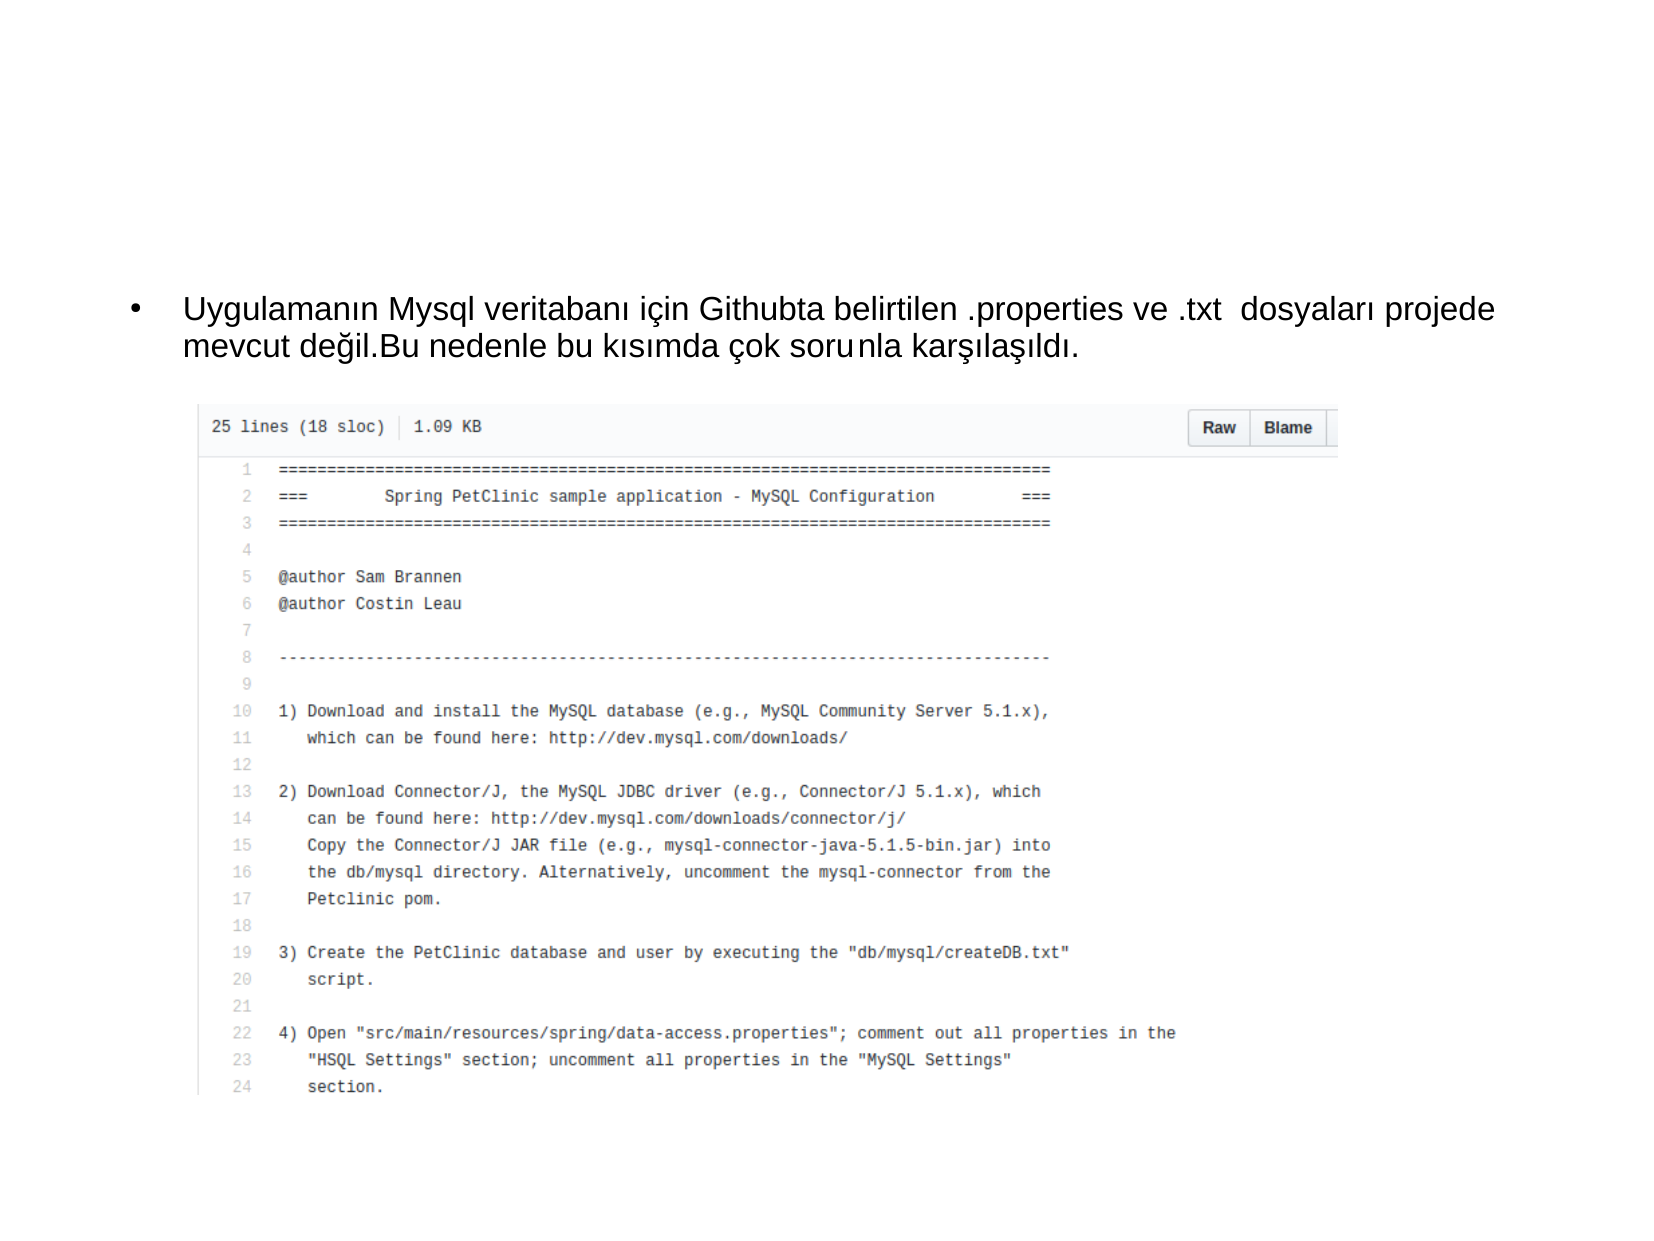

#
Uygulamanın Mysql veritabanı için Githubta belirtilen .properties ve .txt dosyaları projede mevcut değil.Bu nedenle bu kısımda çok soru	nla karşılaşıldı.